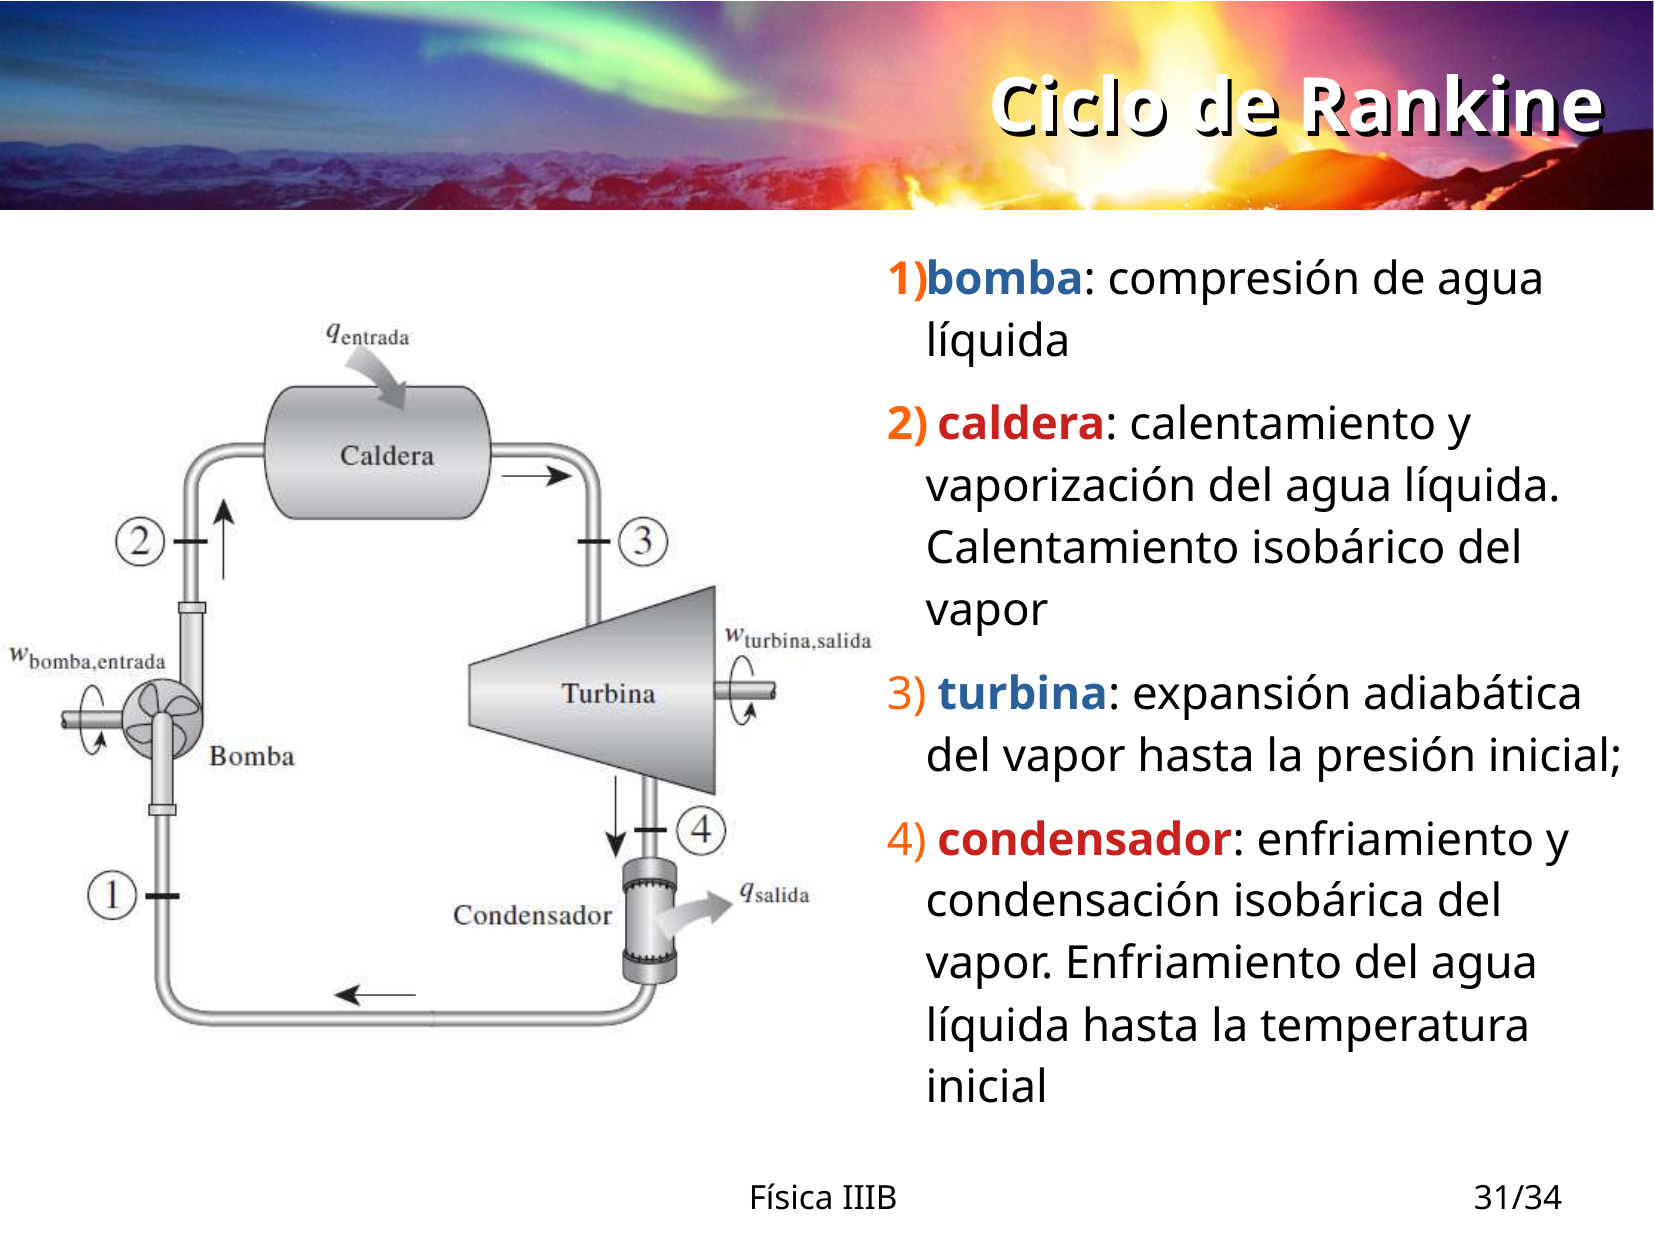

# Ciclo de Rankine
bomba: compresión de agua líquida
 caldera: calentamiento y vaporización del agua líquida. Calentamiento isobárico del vapor
 turbina: expansión adiabática del vapor hasta la presión inicial;
 condensador: enfriamiento y condensación isobárica del vapor. Enfriamiento del agua líquida hasta la temperatura inicial
Física IIIB
31